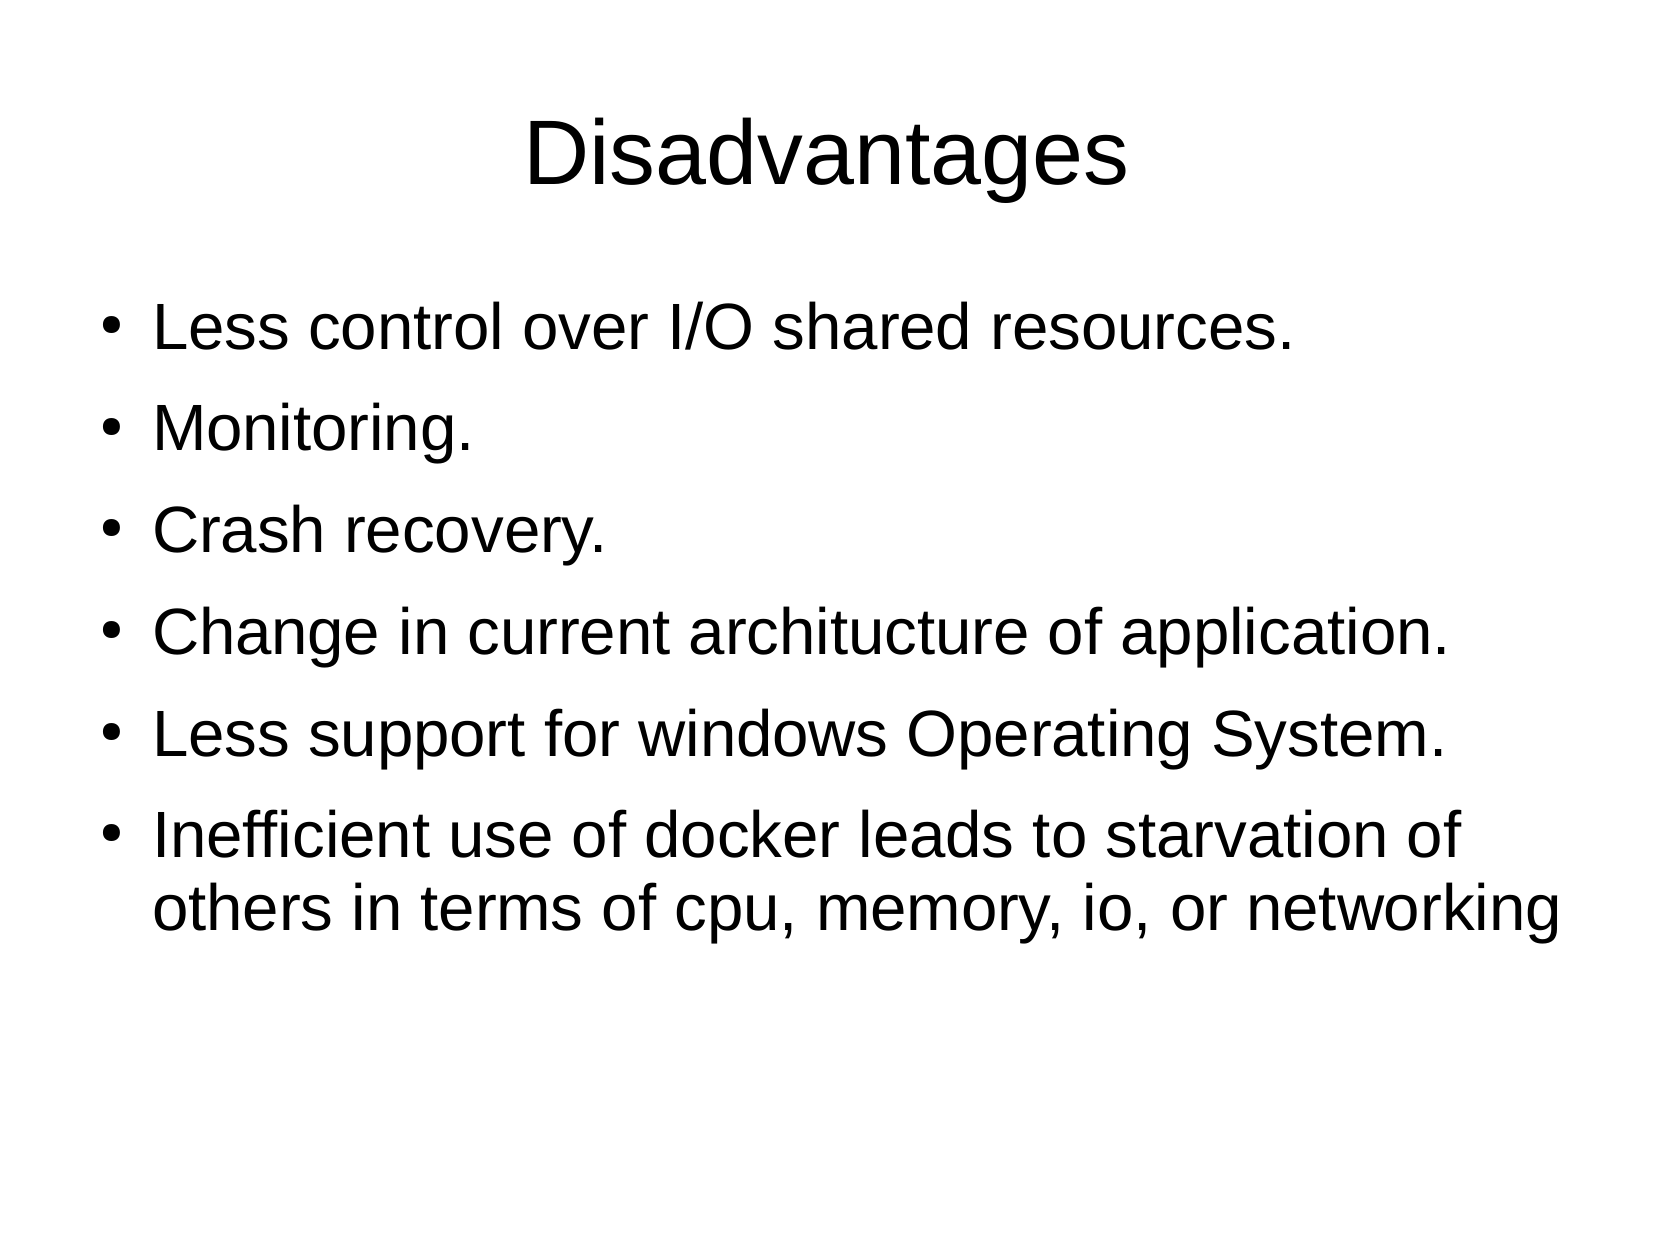

# Disadvantages
Less control over I/O shared resources.
Monitoring.
Crash recovery.
Change in current architucture of application.
Less support for windows Operating System.
Inefficient use of docker leads to starvation of others in terms of cpu, memory, io, or networking